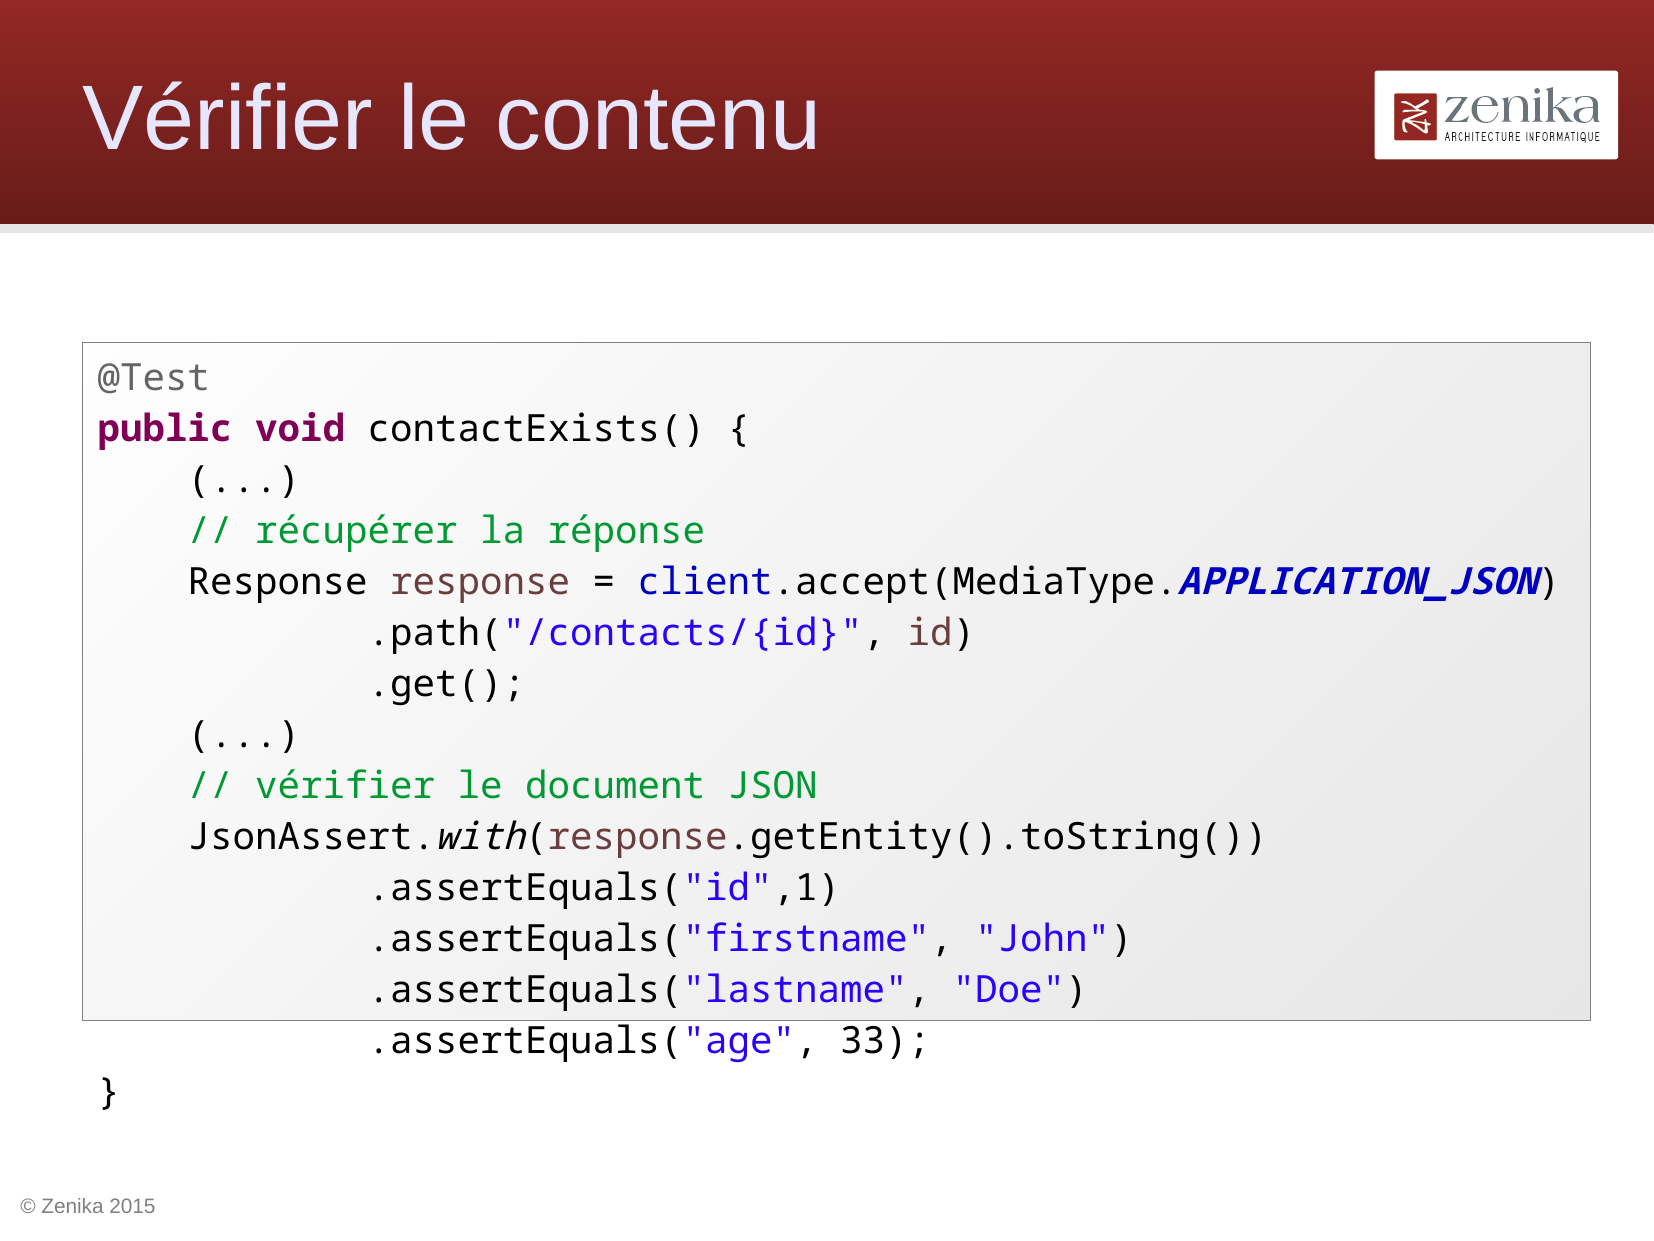

# Vérifier le contenu
@Test
public void contactExists() {
 (...)
 // récupérer la réponse
 Response response = client.accept(MediaType.APPLICATION_JSON)
 .path("/contacts/{id}", id)
 .get();
 (...)
 // vérifier le document JSON
 JsonAssert.with(response.getEntity().toString())
 .assertEquals("id",1)
 .assertEquals("firstname", "John")
 .assertEquals("lastname", "Doe")
 .assertEquals("age", 33);
}